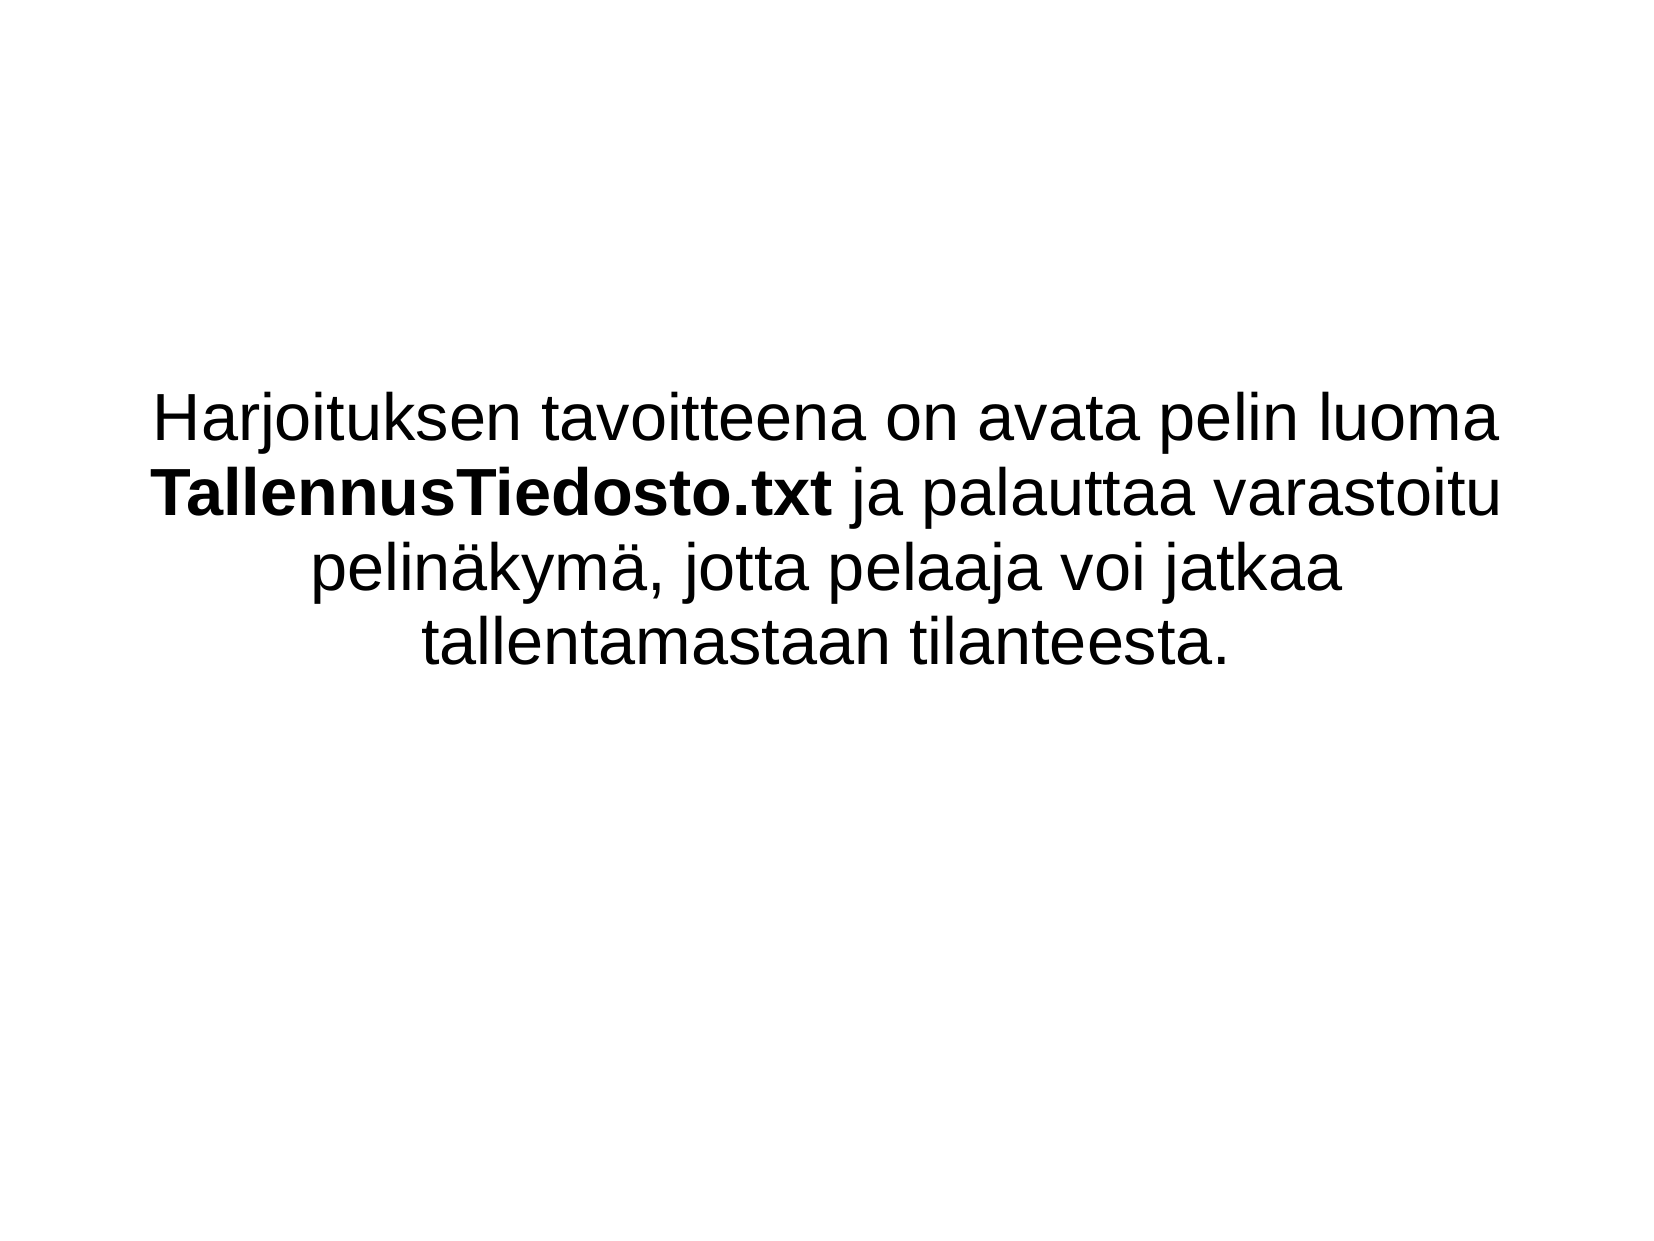

# Harjoituksen tavoitteena on avata pelin luoma TallennusTiedosto.txt ja palauttaa varastoitu pelinäkymä, jotta pelaaja voi jatkaa tallentamastaan tilanteesta.